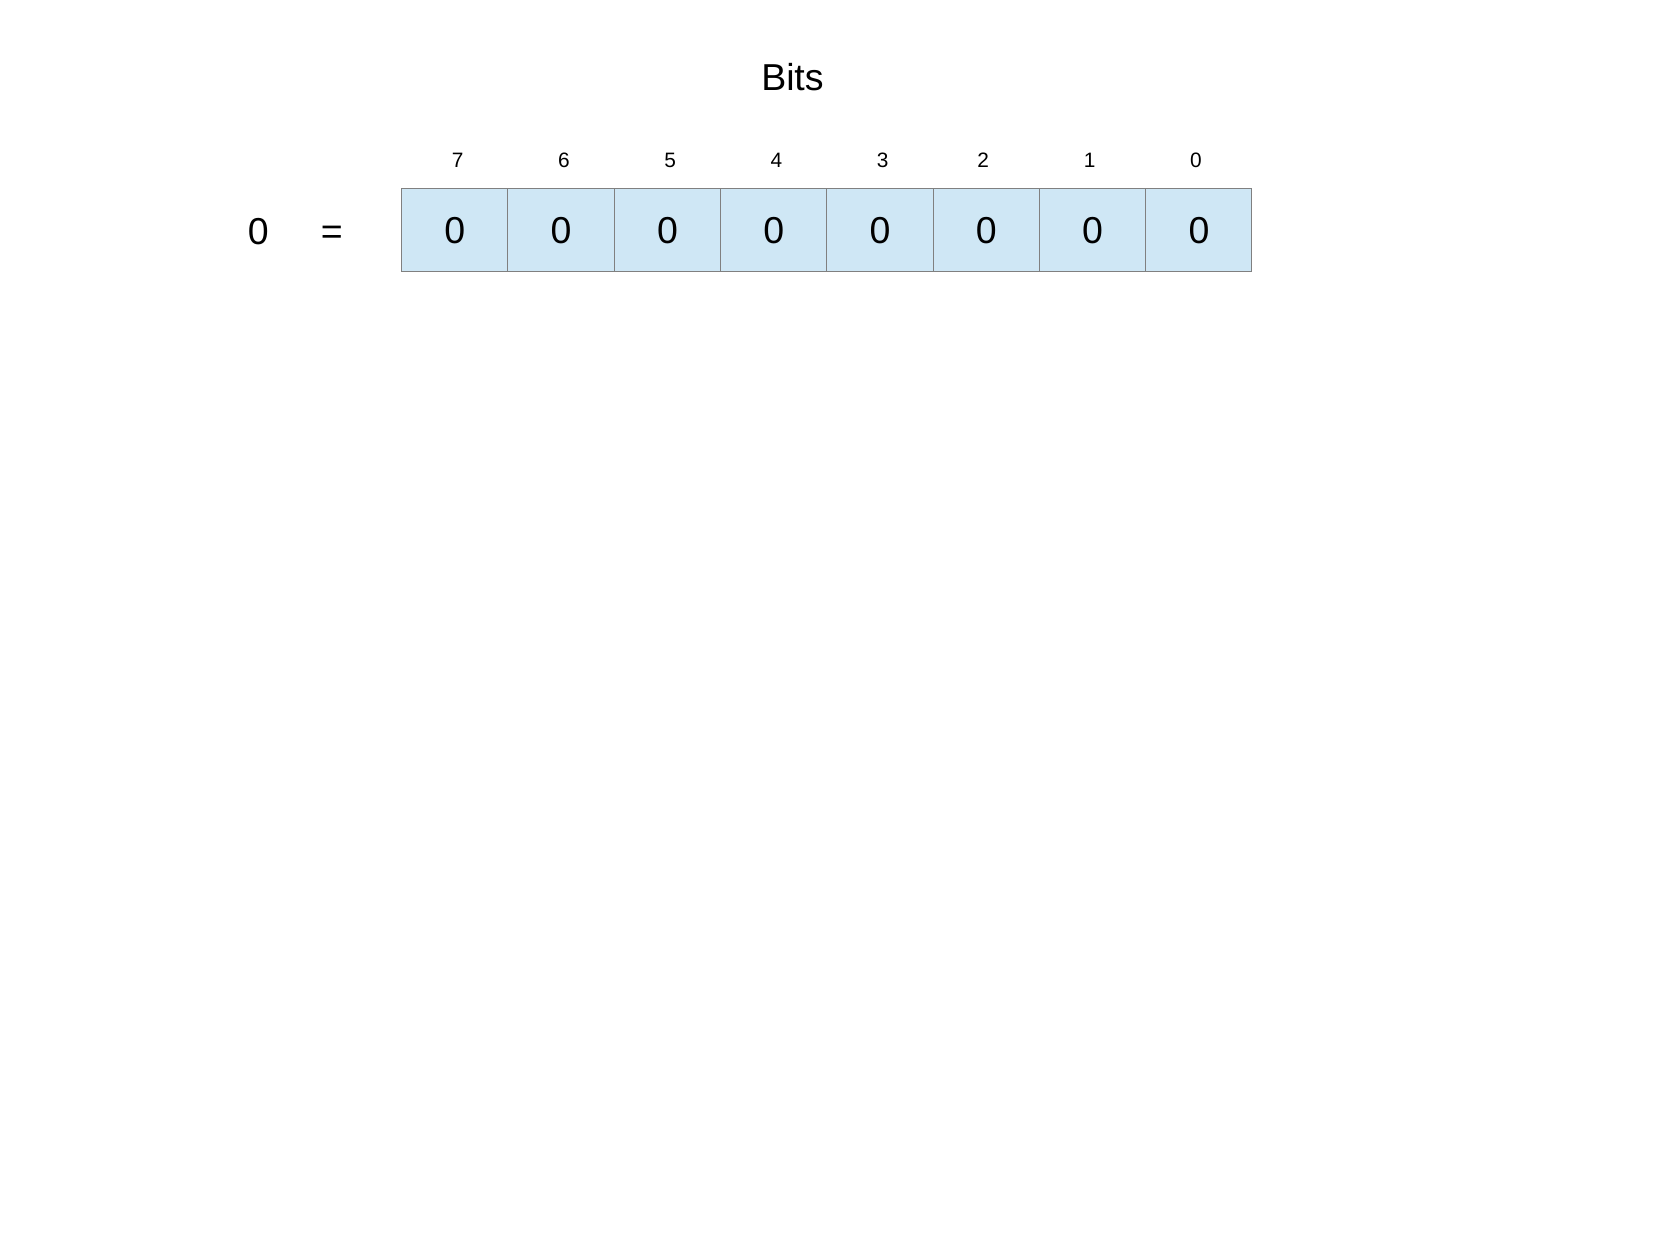

Bits
7
6
5
4
3
2
1
0
0
0
0
0
0
0
0
0
0 =